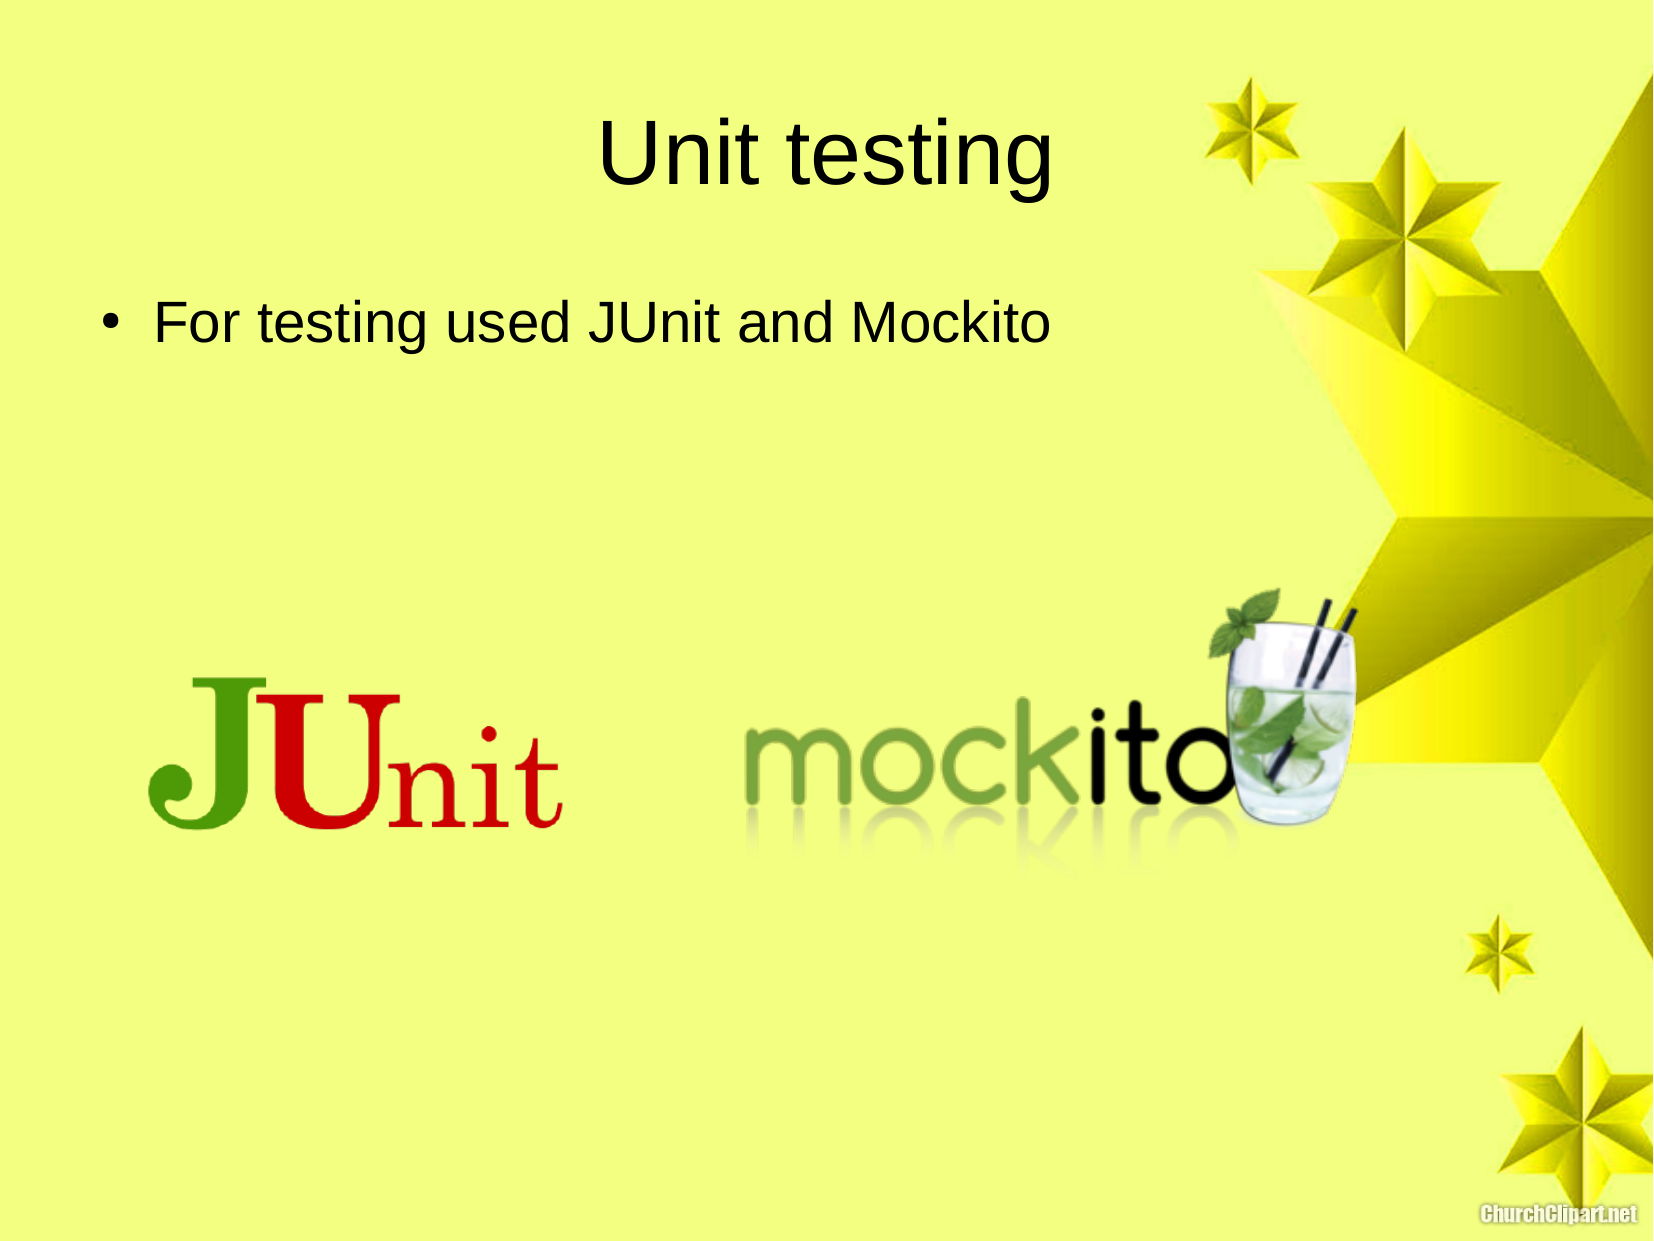

# Unit testing
For testing used JUnit and Mockito